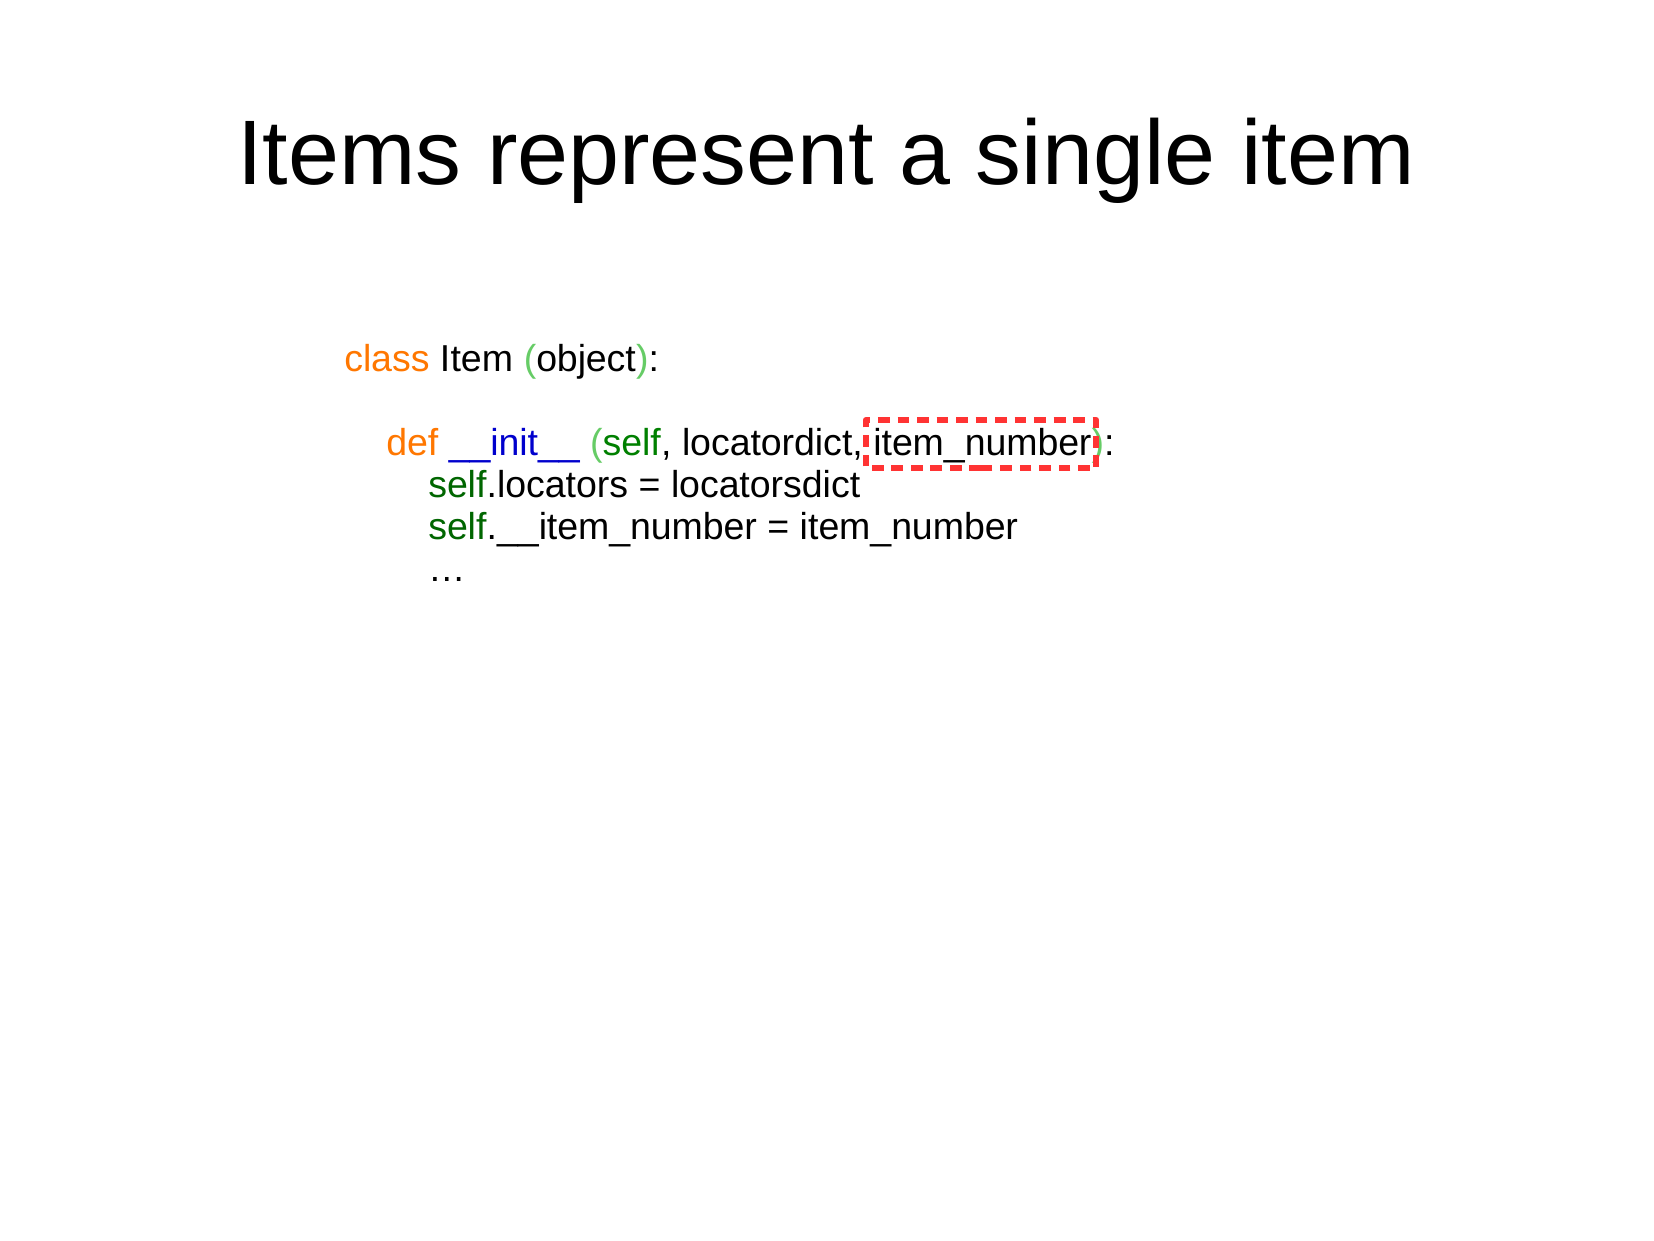

# Items represent a single item
class Item (object):
 def __init__ (self, locatordict, item_number):
 self.locators = locatorsdict
 self.__item_number = item_number
 …